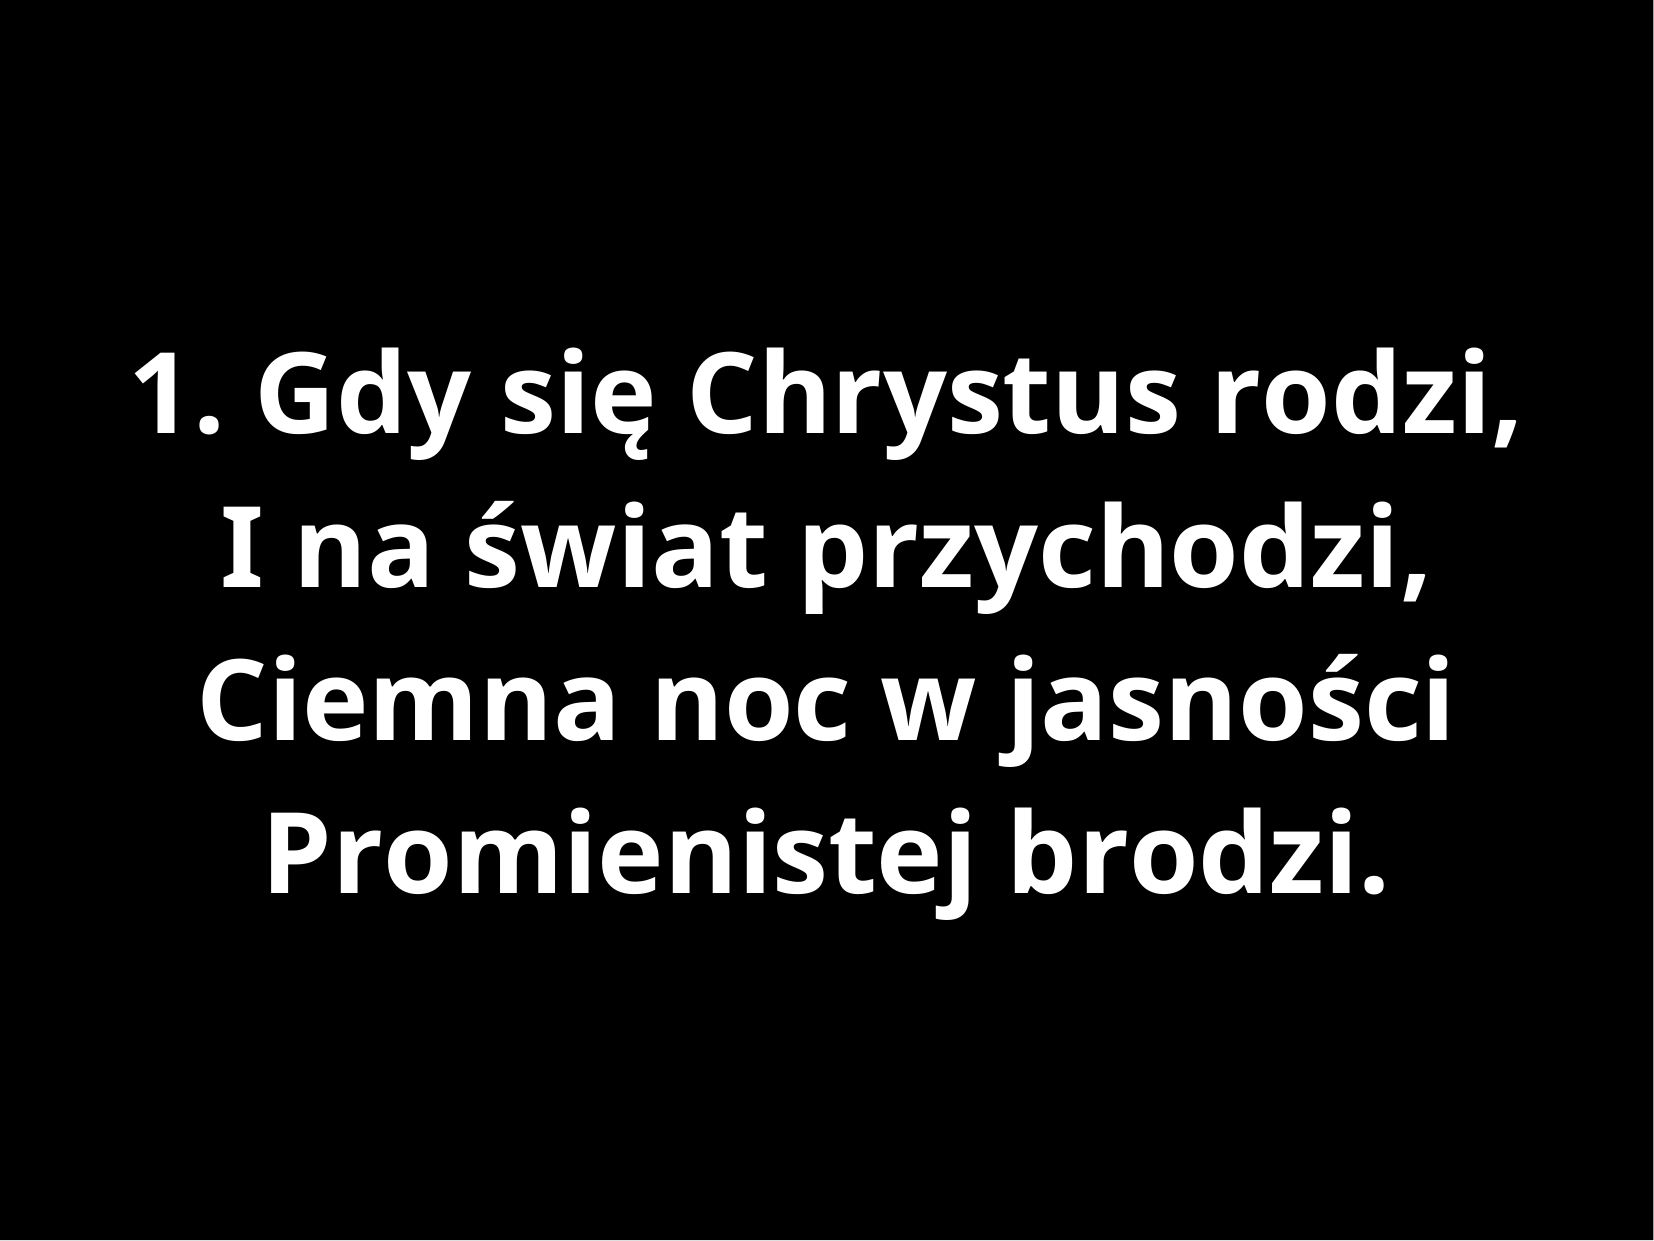

# 1. Gdy się Chrystus rodzi, I na świat przychodzi, Ciemna noc w jasności Promienistej brodzi.